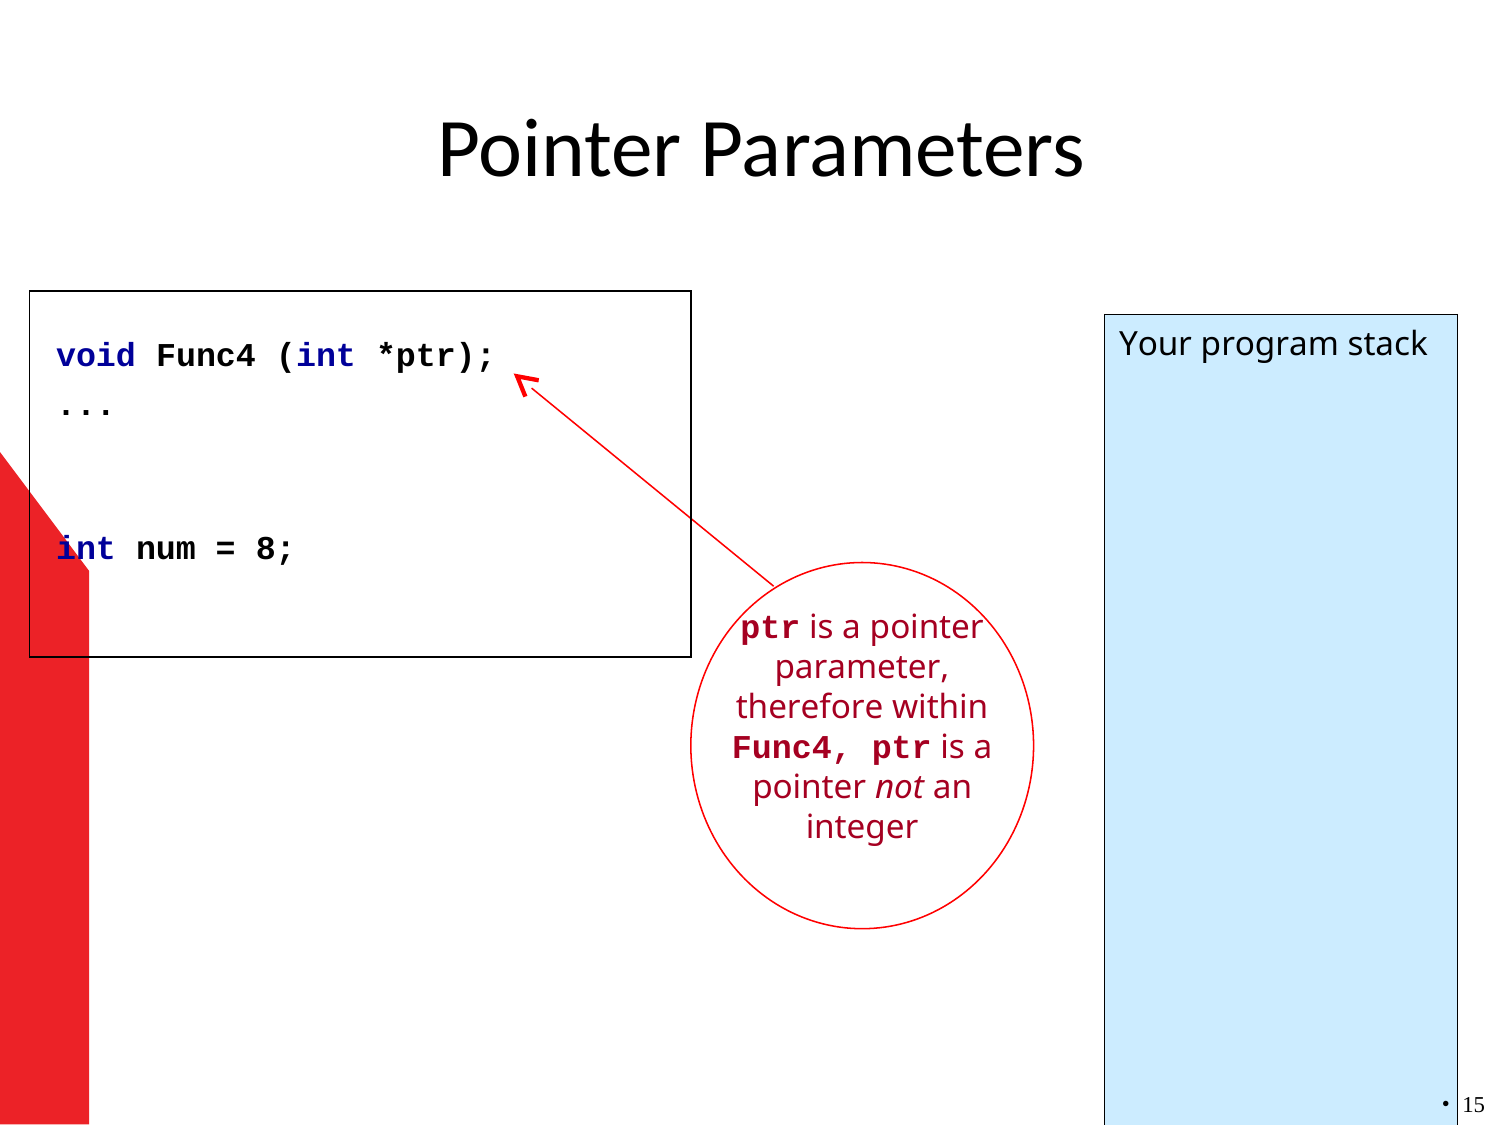

# Pointer Parameters
| | | Your program stack |
| --- | --- | --- |
| | | |
| | | |
| | | |
| | | |
| | | |
| | | |
| | | |
| | | |
| | | |
| | | |
| | | |
| | num | 8 |
void Func4 (int *ptr);
...
int num = 8;
ptr is a pointer parameter, therefore within Func4, ptr is a pointer not an integer